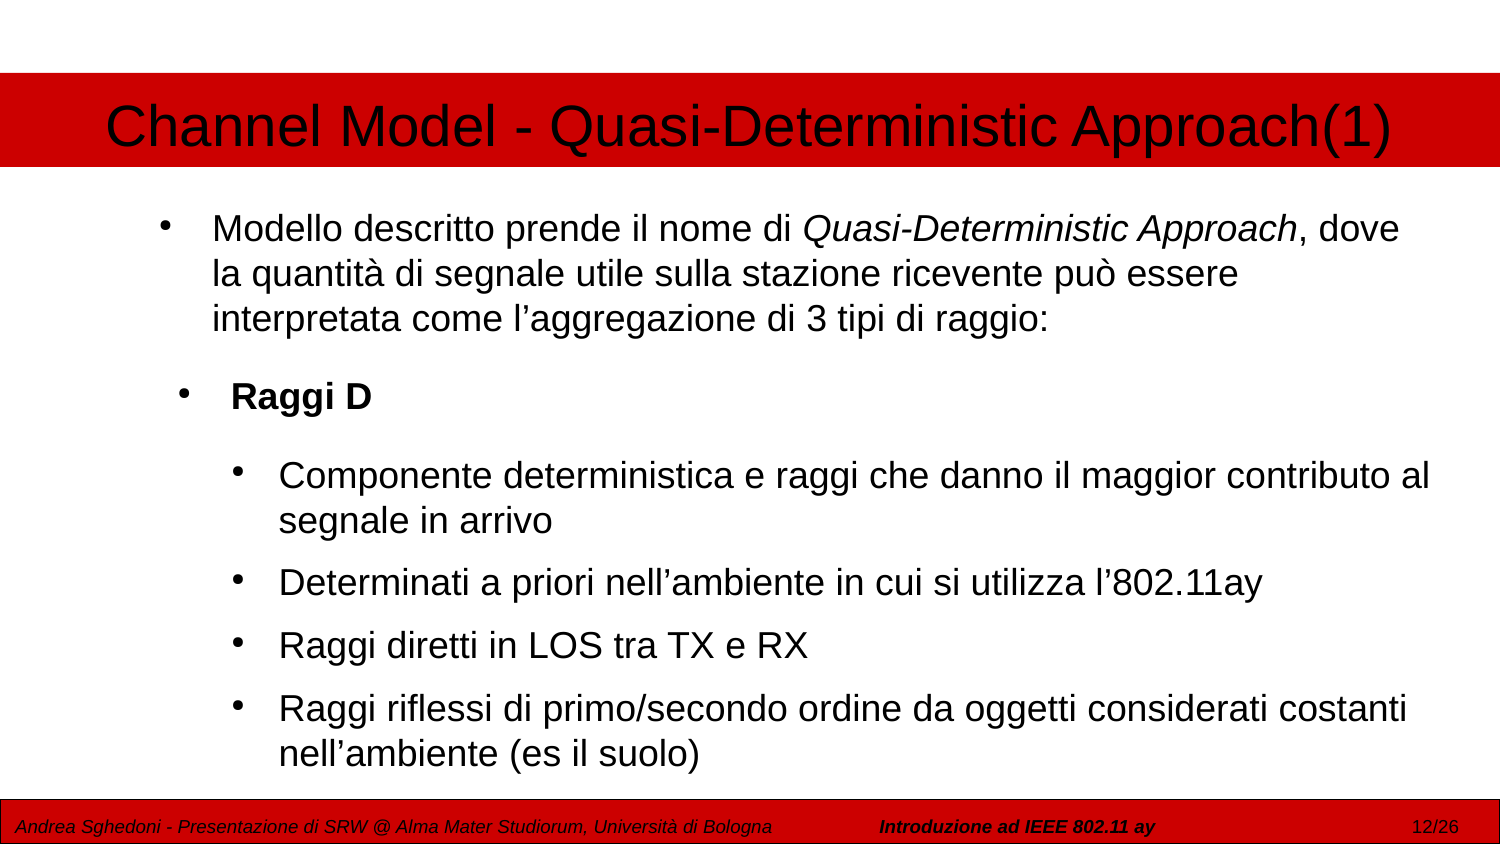

Channel Model - Quasi-Deterministic Approach(1)
# Modello descritto prende il nome di Quasi-Deterministic Approach, dove la quantità di segnale utile sulla stazione ricevente può essere interpretata come l’aggregazione di 3 tipi di raggio:
Raggi D
Componente deterministica e raggi che danno il maggior contributo al segnale in arrivo
Determinati a priori nell’ambiente in cui si utilizza l’802.11ay
Raggi diretti in LOS tra TX e RX
Raggi riflessi di primo/secondo ordine da oggetti considerati costanti nell’ambiente (es il suolo)
Andrea Sghedoni - Presentazione di SRW @ Alma Mater Studiorum, Università di Bologna 	 Introduzione ad IEEE 802.11 ay 		 12/26